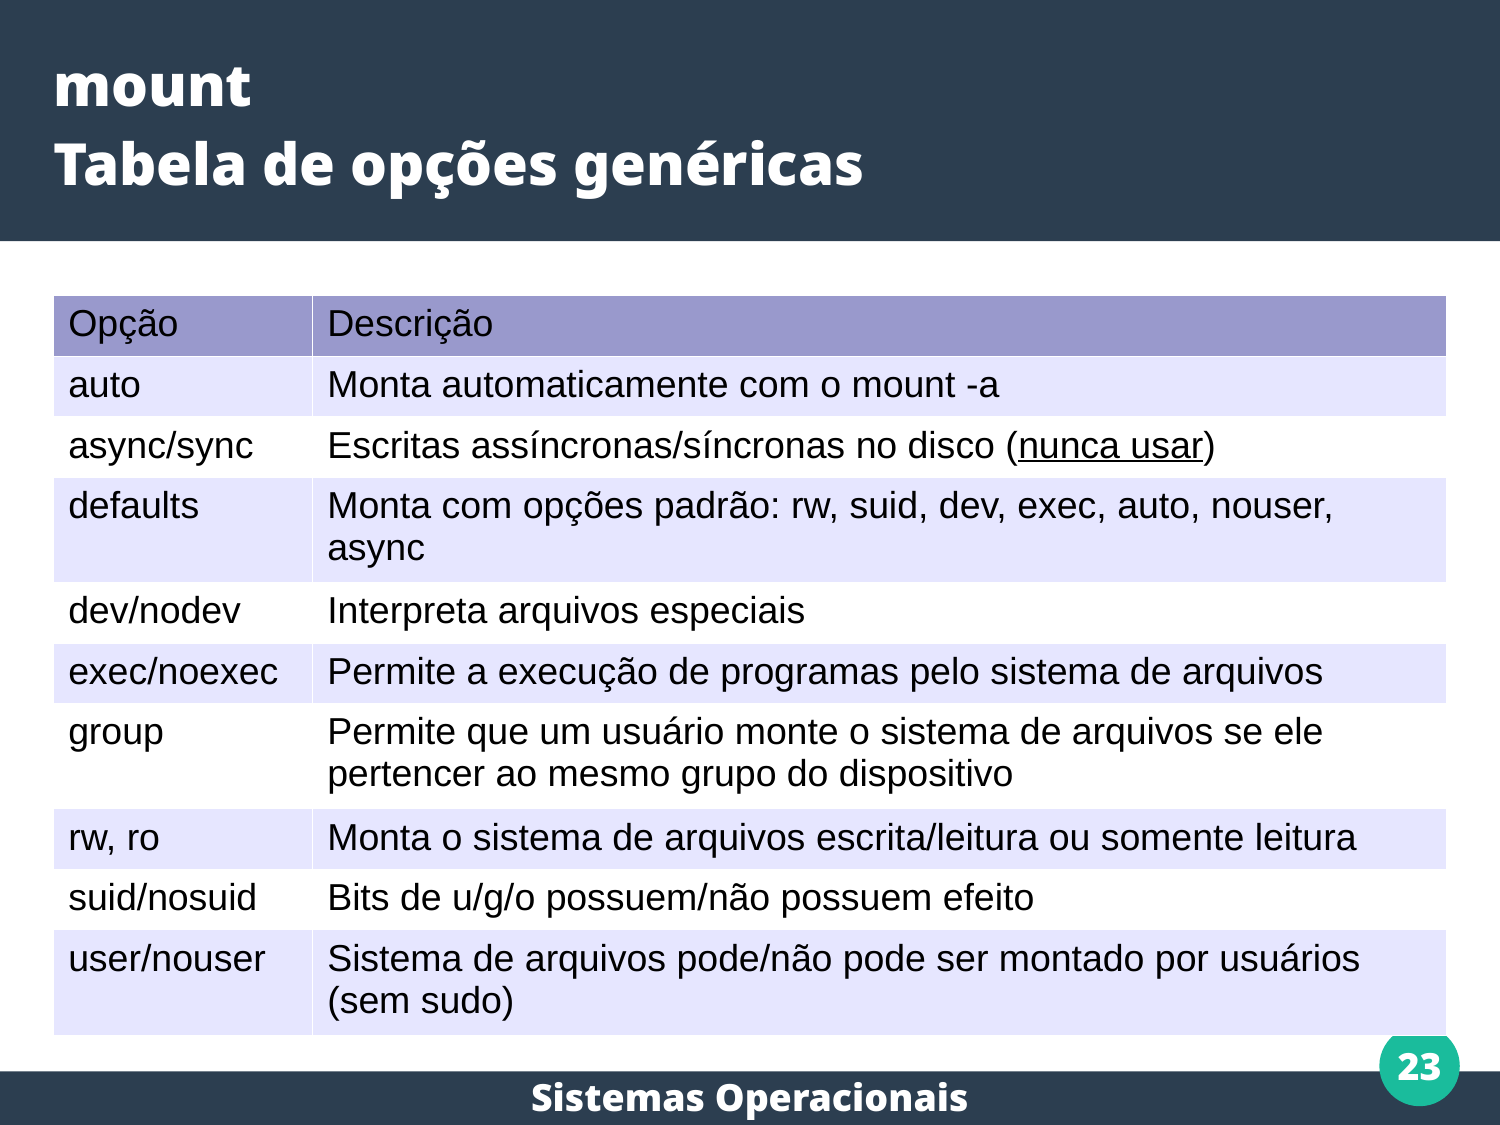

# mount Tabela de opções genéricas
| Opção | Descrição |
| --- | --- |
| auto | Monta automaticamente com o mount -a |
| async/sync | Escritas assíncronas/síncronas no disco (nunca usar) |
| defaults | Monta com opções padrão: rw, suid, dev, exec, auto, nouser, async |
| dev/nodev | Interpreta arquivos especiais |
| exec/noexec | Permite a execução de programas pelo sistema de arquivos |
| group | Permite que um usuário monte o sistema de arquivos se ele pertencer ao mesmo grupo do dispositivo |
| rw, ro | Monta o sistema de arquivos escrita/leitura ou somente leitura |
| suid/nosuid | Bits de u/g/o possuem/não possuem efeito |
| user/nouser | Sistema de arquivos pode/não pode ser montado por usuários (sem sudo) |
23
Sistemas Operacionais